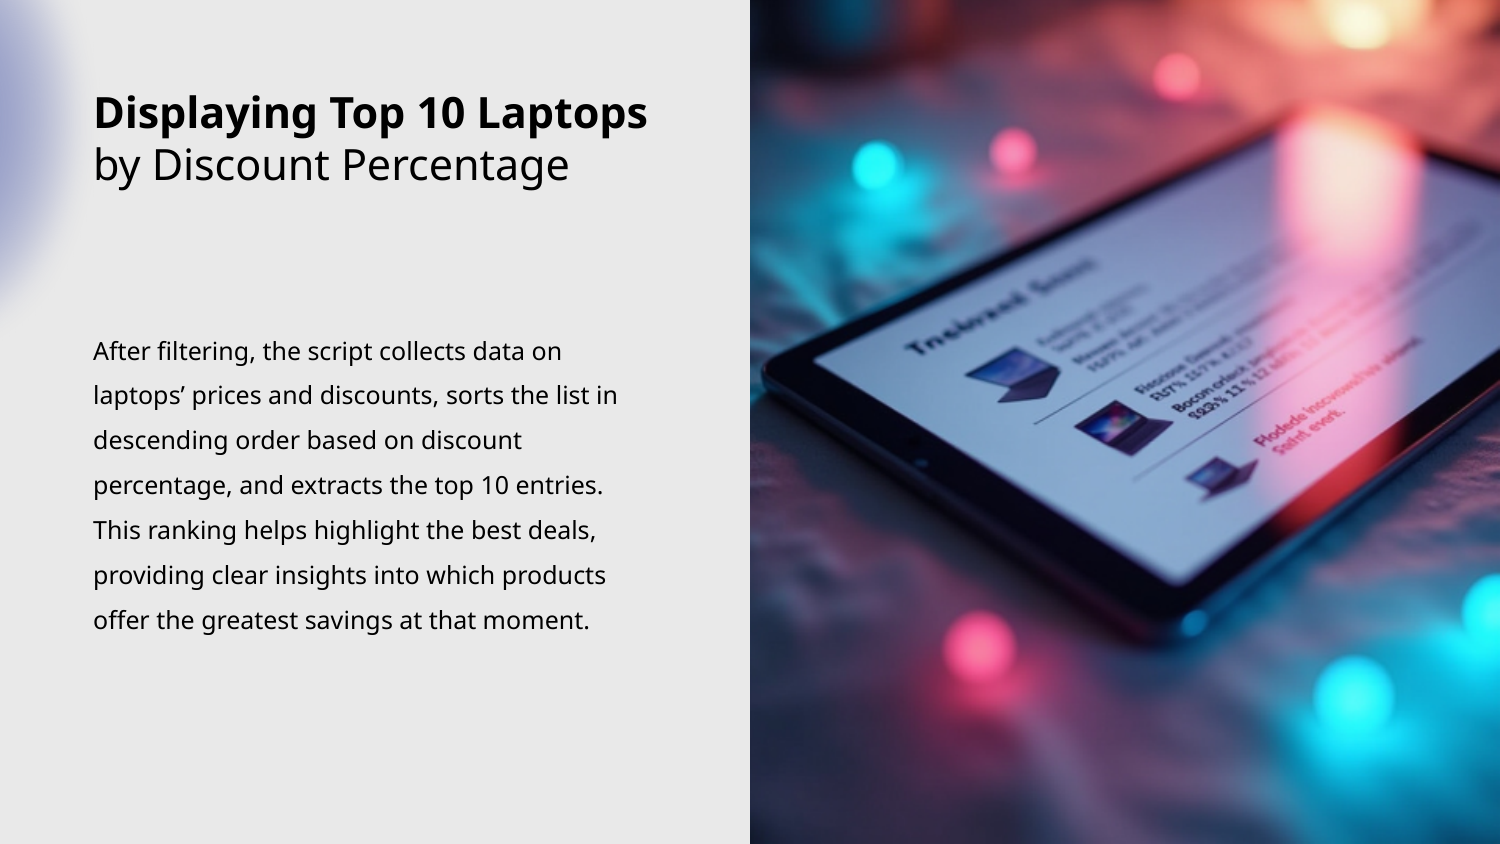

Displaying Top 10 Laptops by Discount Percentage
After filtering, the script collects data on laptops’ prices and discounts, sorts the list in descending order based on discount percentage, and extracts the top 10 entries. This ranking helps highlight the best deals, providing clear insights into which products offer the greatest savings at that moment.